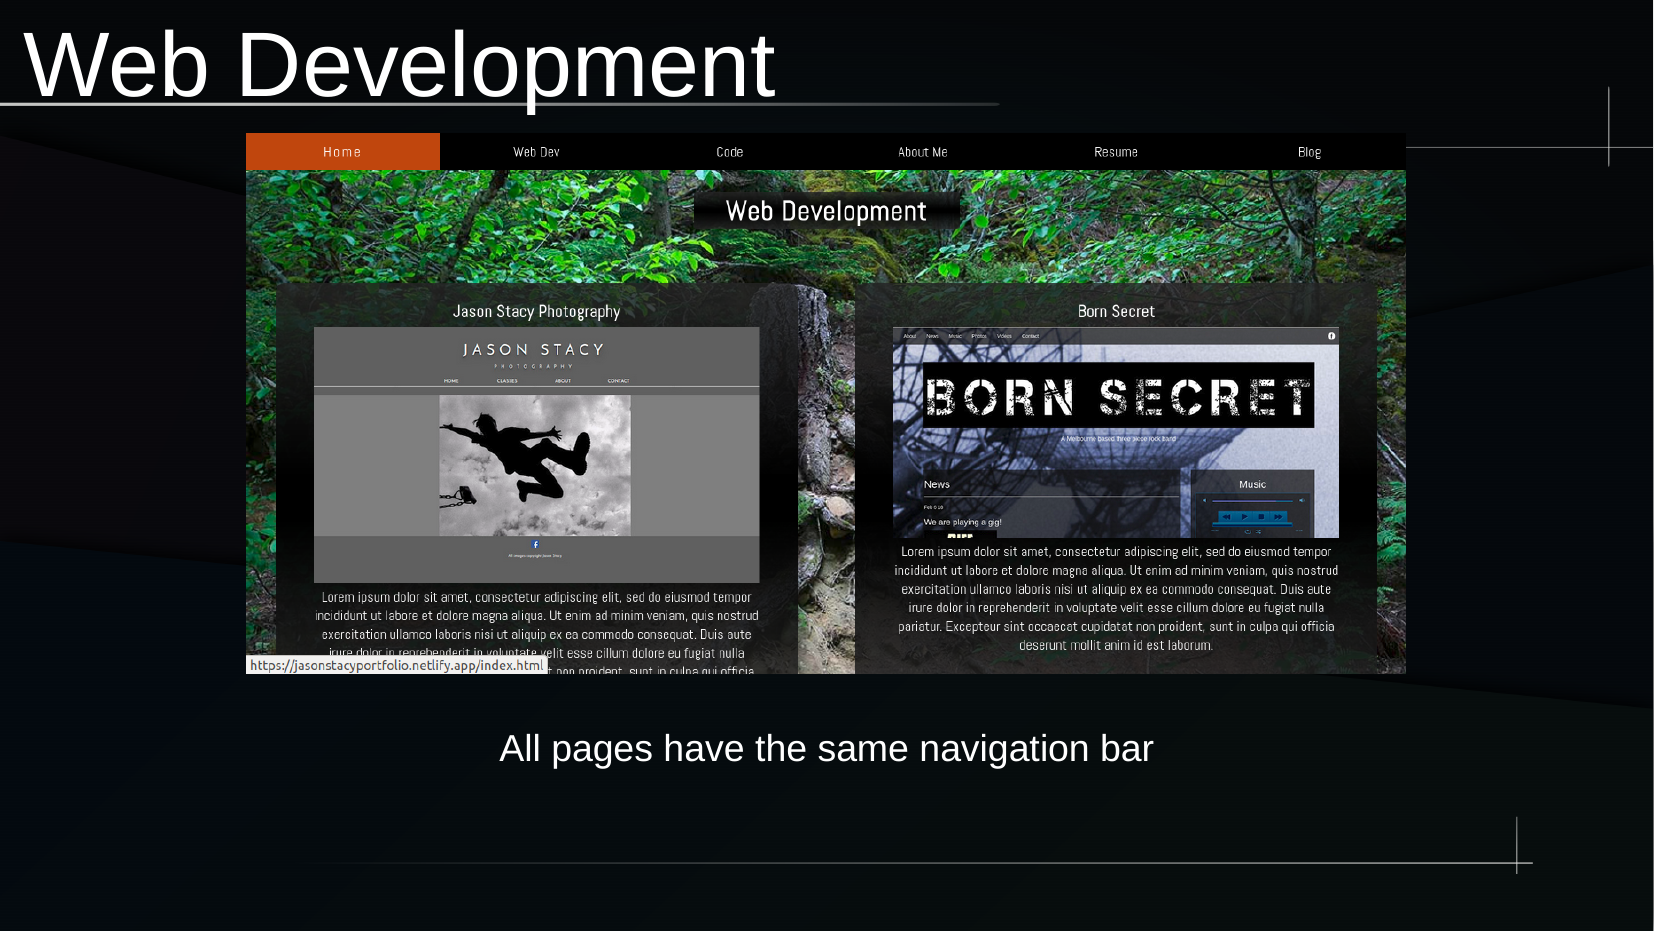

# Web Development
All pages have the same navigation bar